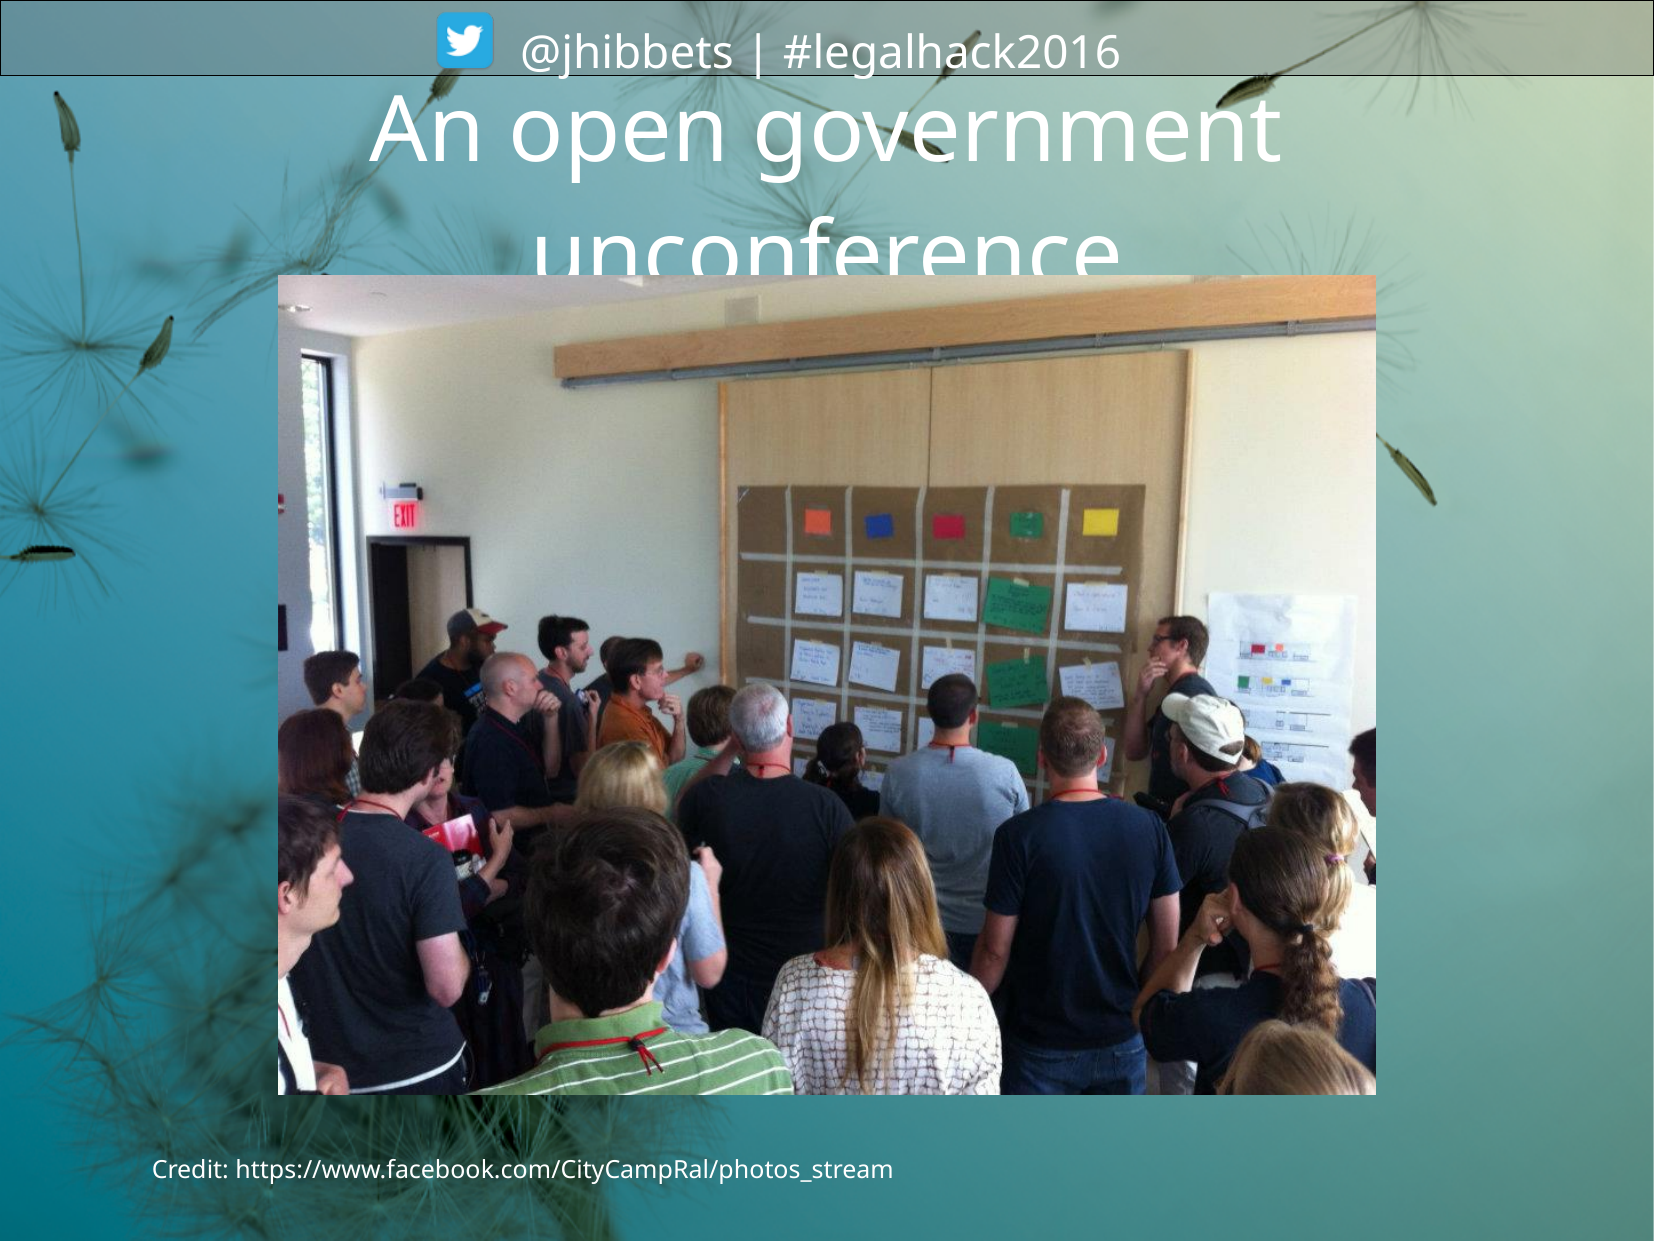

# An open government unconference
Credit: https://www.facebook.com/CityCampRal/photos_stream